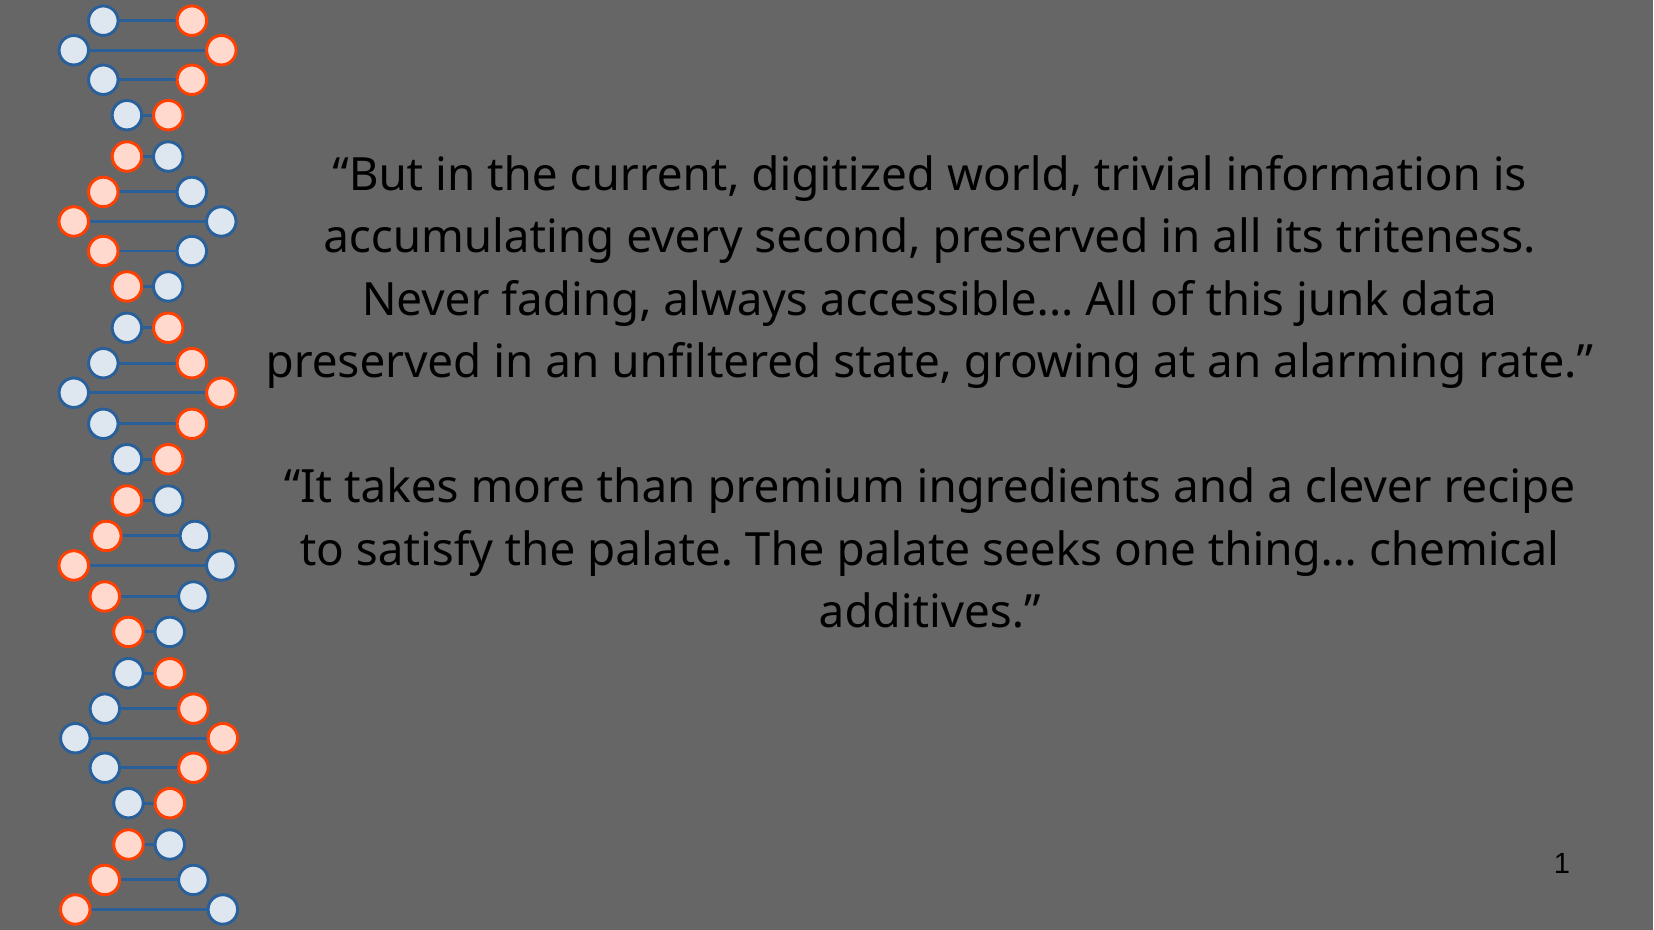

“But in the current, digitized world, trivial information is accumulating every second, preserved in all its triteness. Never fading, always accessible... All of this junk data preserved in an unfiltered state, growing at an alarming rate.”
“It takes more than premium ingredients and a clever recipe to satisfy the palate. The palate seeks one thing… chemical additives.”
1